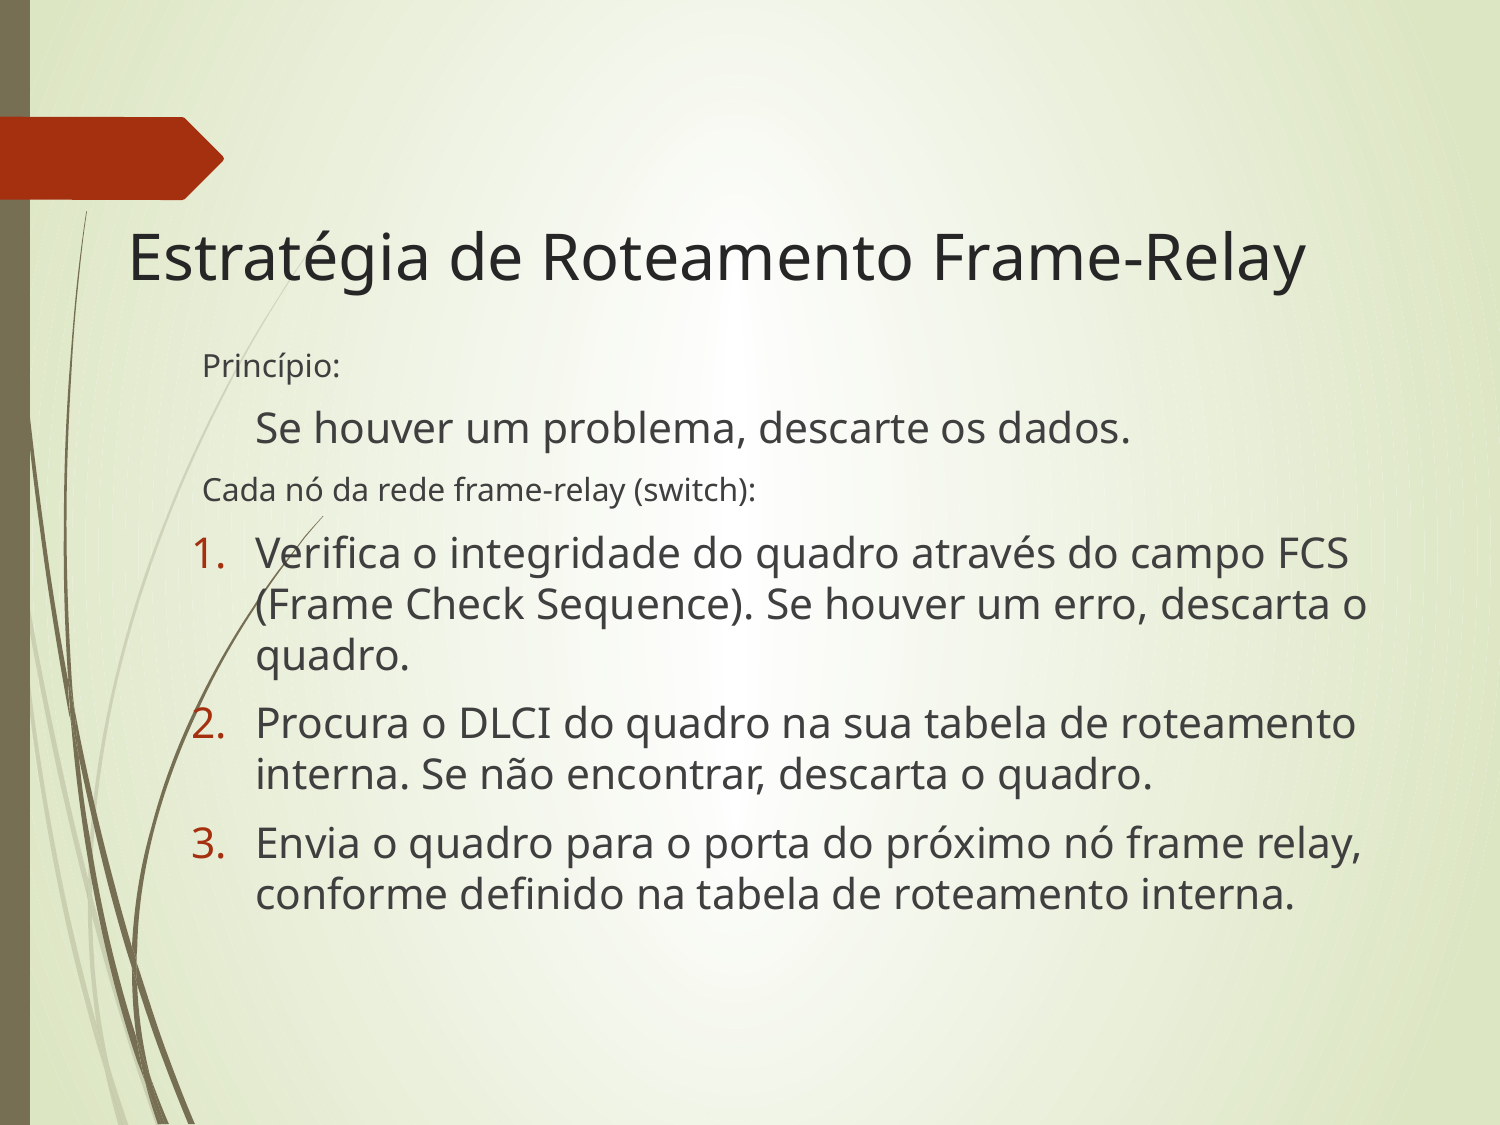

# Estratégia de Roteamento Frame-Relay
Princípio:
Se houver um problema, descarte os dados.
Cada nó da rede frame-relay (switch):
Verifica o integridade do quadro através do campo FCS (Frame Check Sequence). Se houver um erro, descarta o quadro.
Procura o DLCI do quadro na sua tabela de roteamento interna. Se não encontrar, descarta o quadro.
Envia o quadro para o porta do próximo nó frame relay, conforme definido na tabela de roteamento interna.